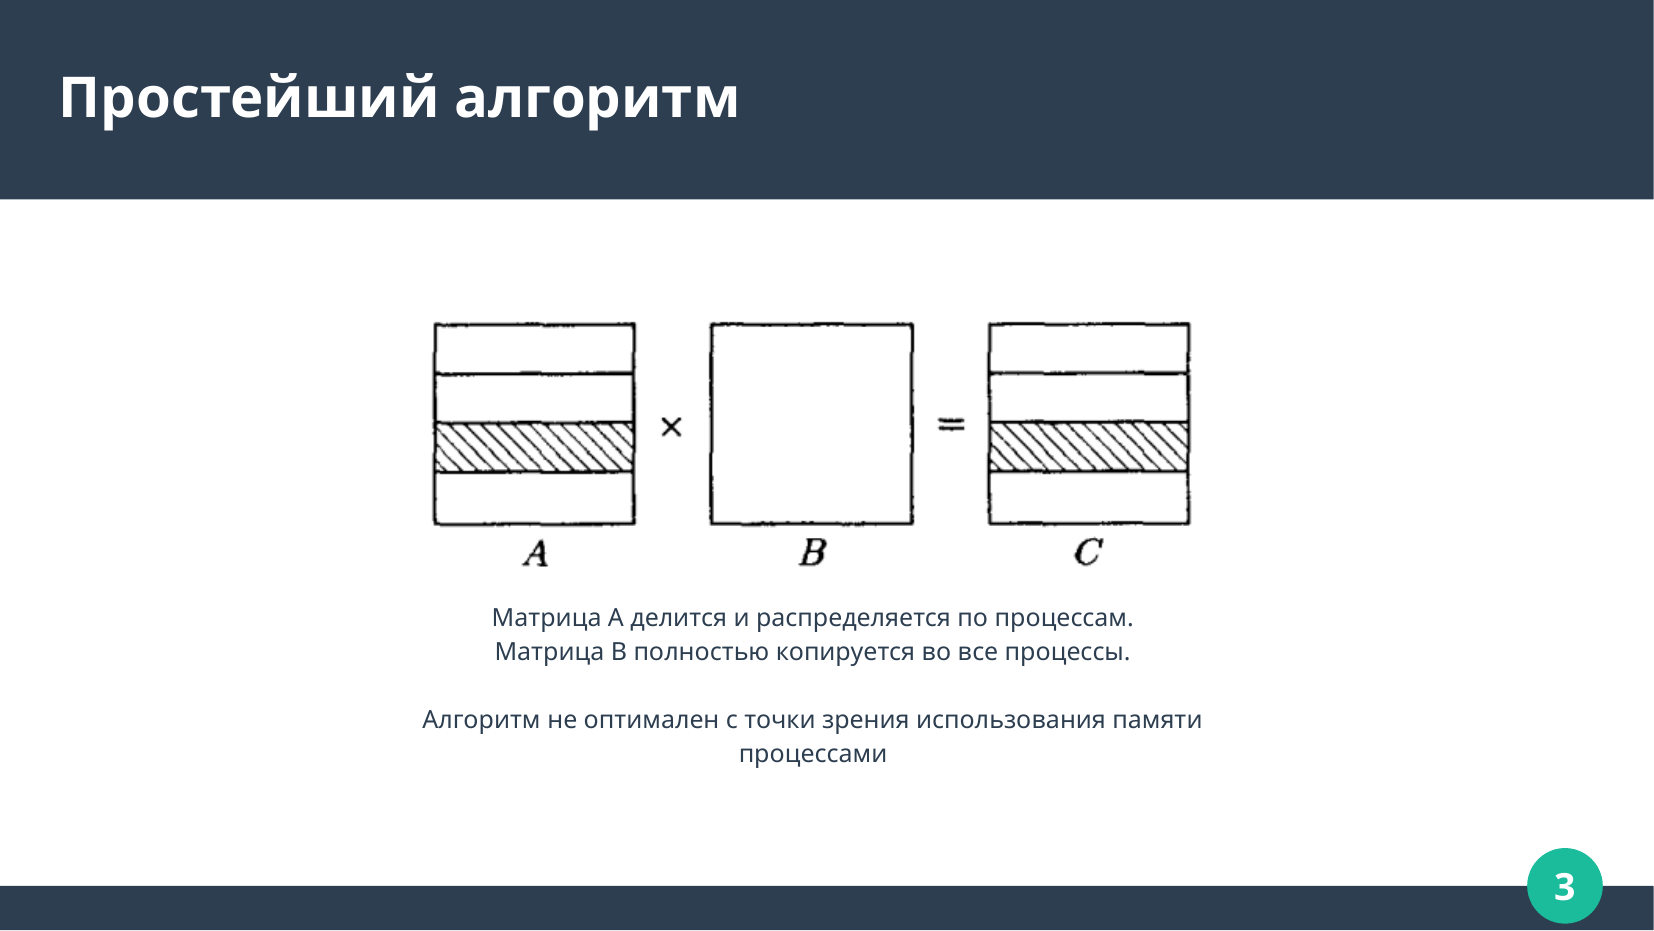

# Простейший алгоритм
Матрица A делится и распределяется по процессам.
Матрица B полностью копируется во все процессы.
Алгоритм не оптимален с точки зрения использования памяти процессами